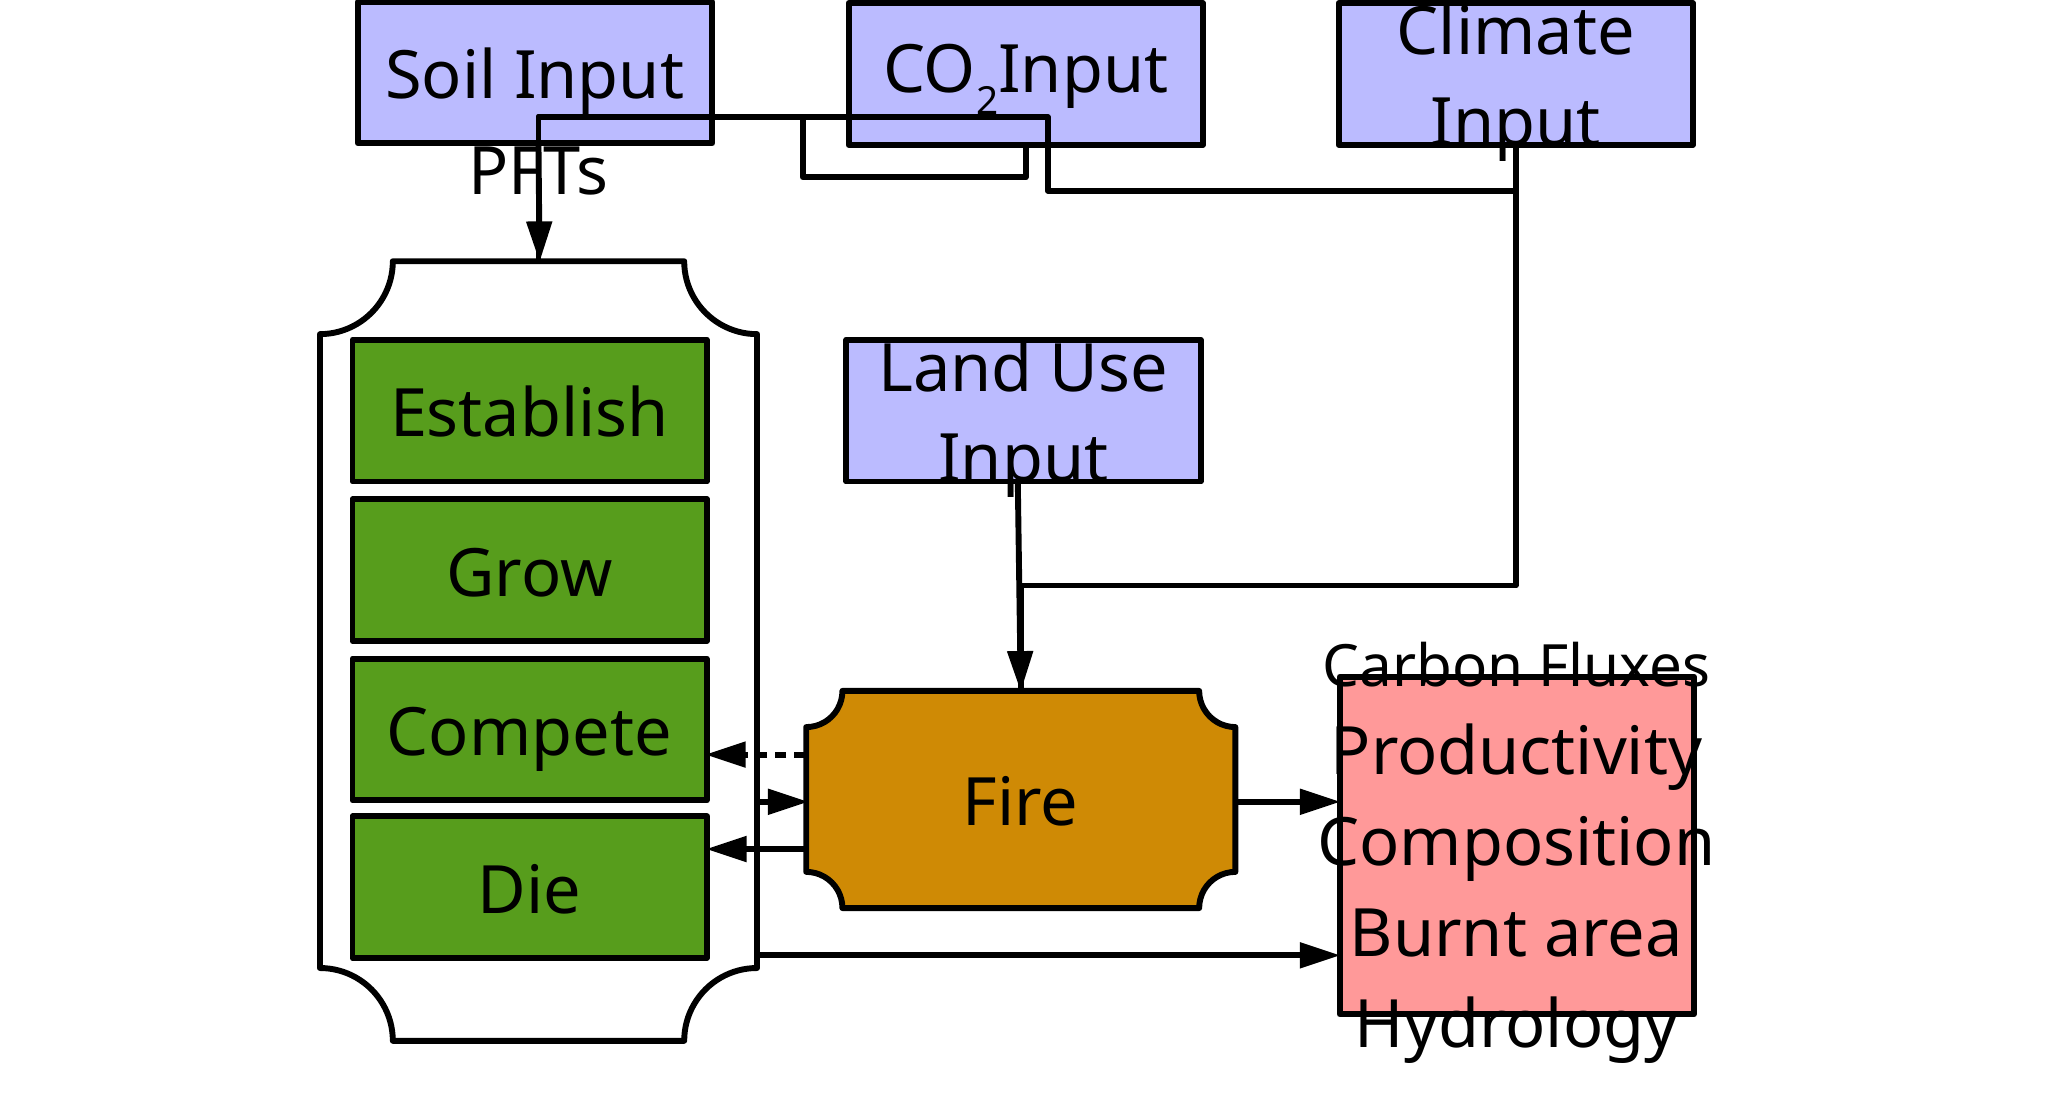

Soil Input
CO2Input
Climate
Input
PFTs
Establish
Land Use
Input
Grow
Compete
Carbon Fluxes
Productivity
Composition
Burnt area
Hydrology
Fire
Die